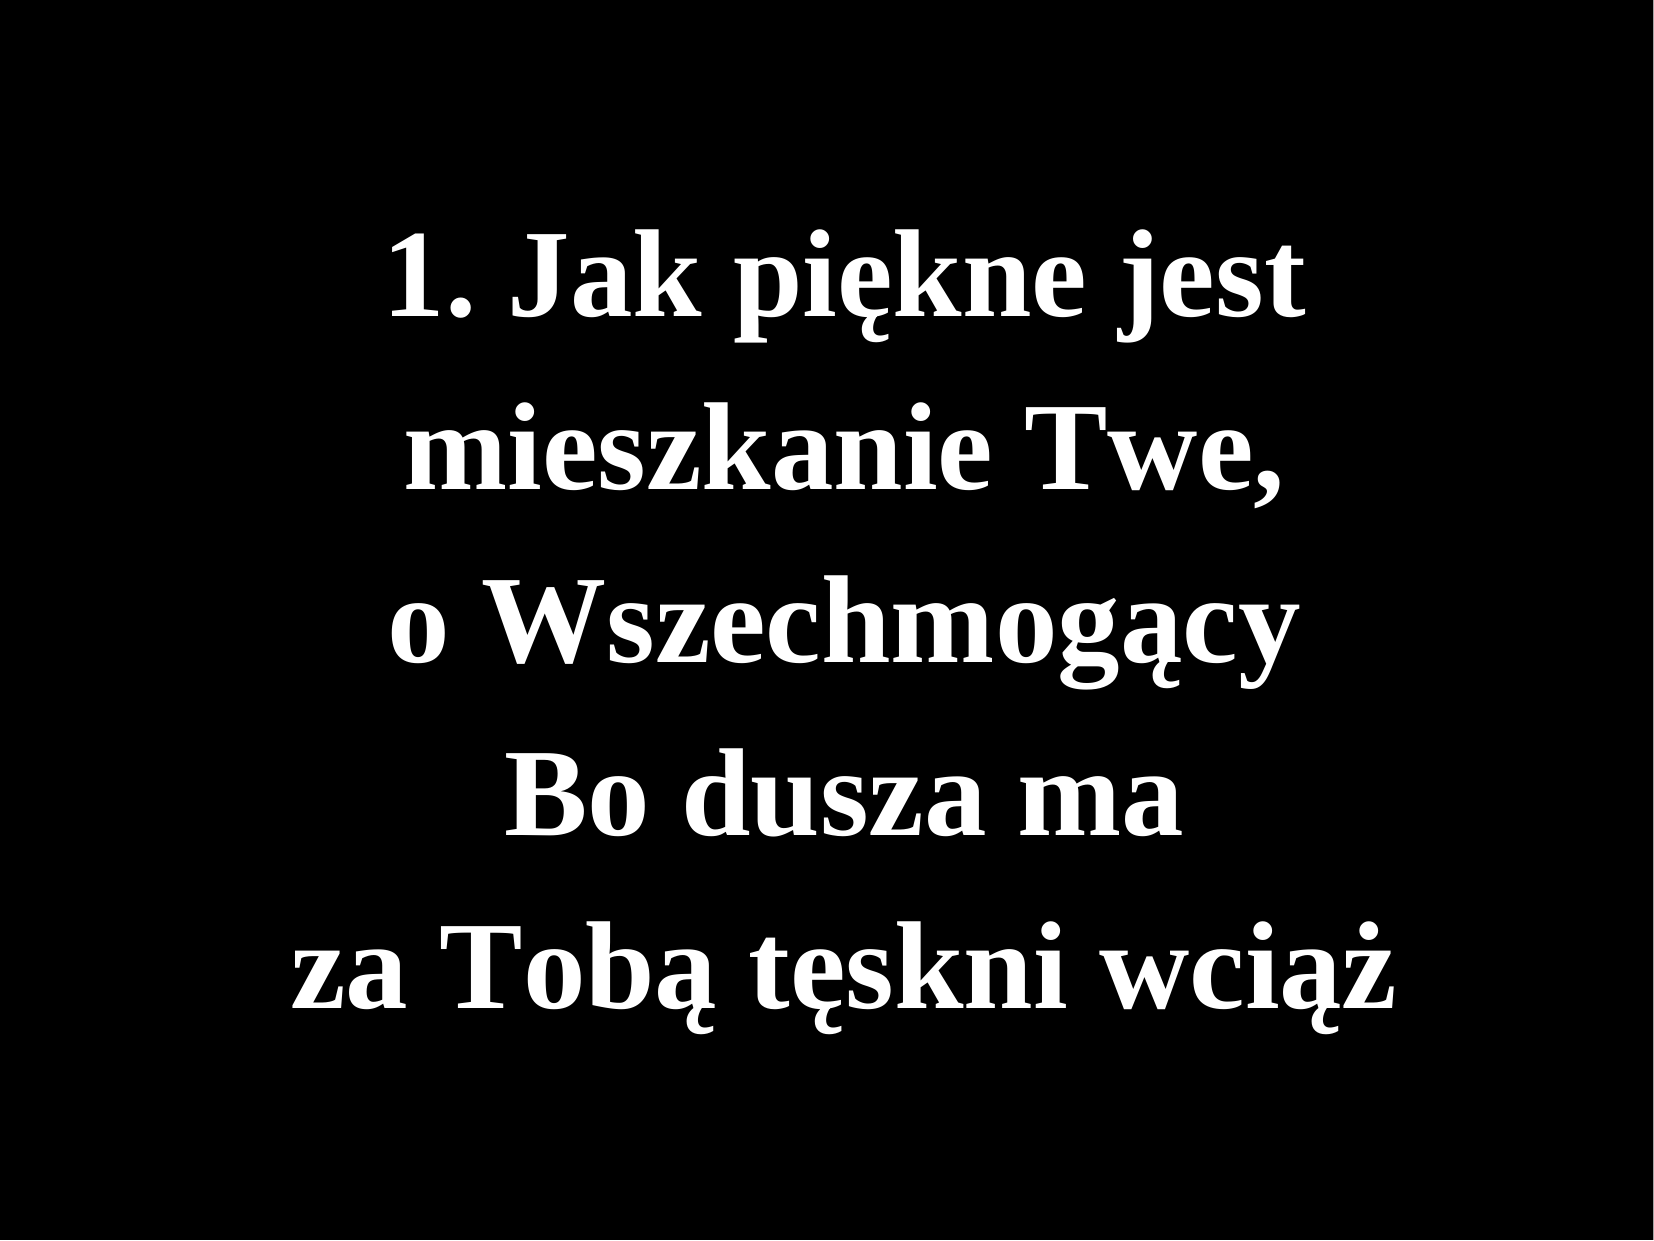

# 1. Jak piękne jest
ppp
mieszkanie Twe,
ppp
o Wszechmogący
ppp
Bo dusza ma
ppp
za Tobą tęskni wciąż